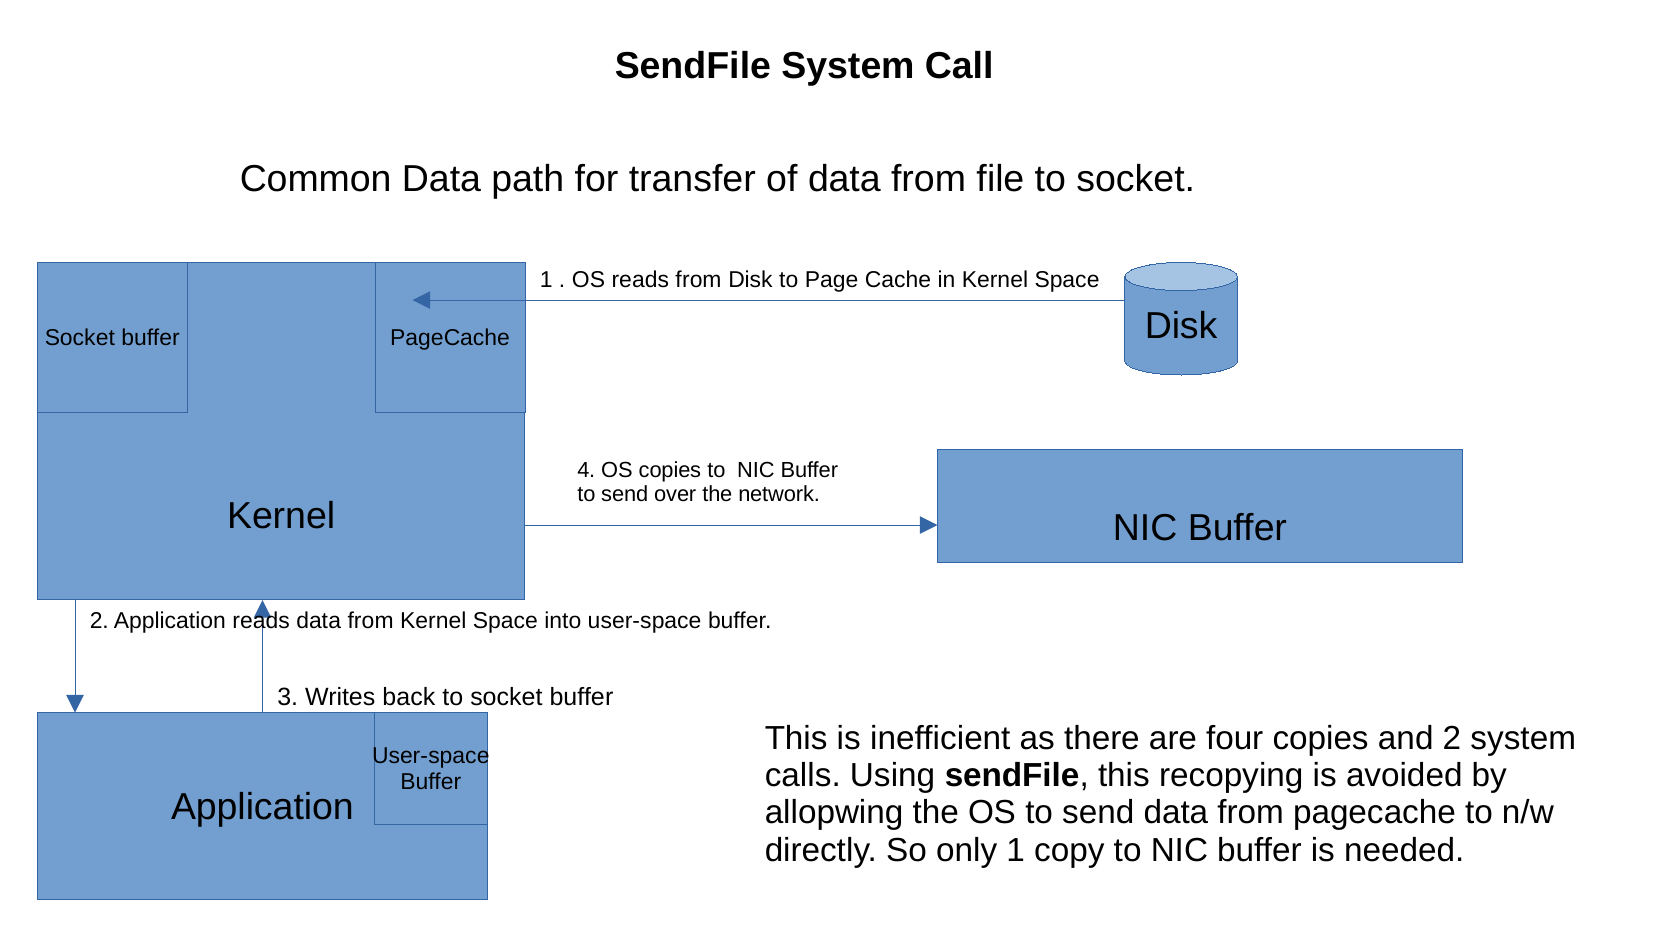

SendFile System Call
Common Data path for transfer of data from file to socket.
1 . OS reads from Disk to Page Cache in Kernel Space
Kernel
Socket buffer
PageCache
Disk
4. OS copies to NIC Buffer to send over the network.
NIC Buffer
2. Application reads data from Kernel Space into user-space buffer.
3. Writes back to socket buffer
Application
User-space
Buffer
This is inefficient as there are four copies and 2 system calls. Using sendFile, this recopying is avoided by allopwing the OS to send data from pagecache to n/w directly. So only 1 copy to NIC buffer is needed.